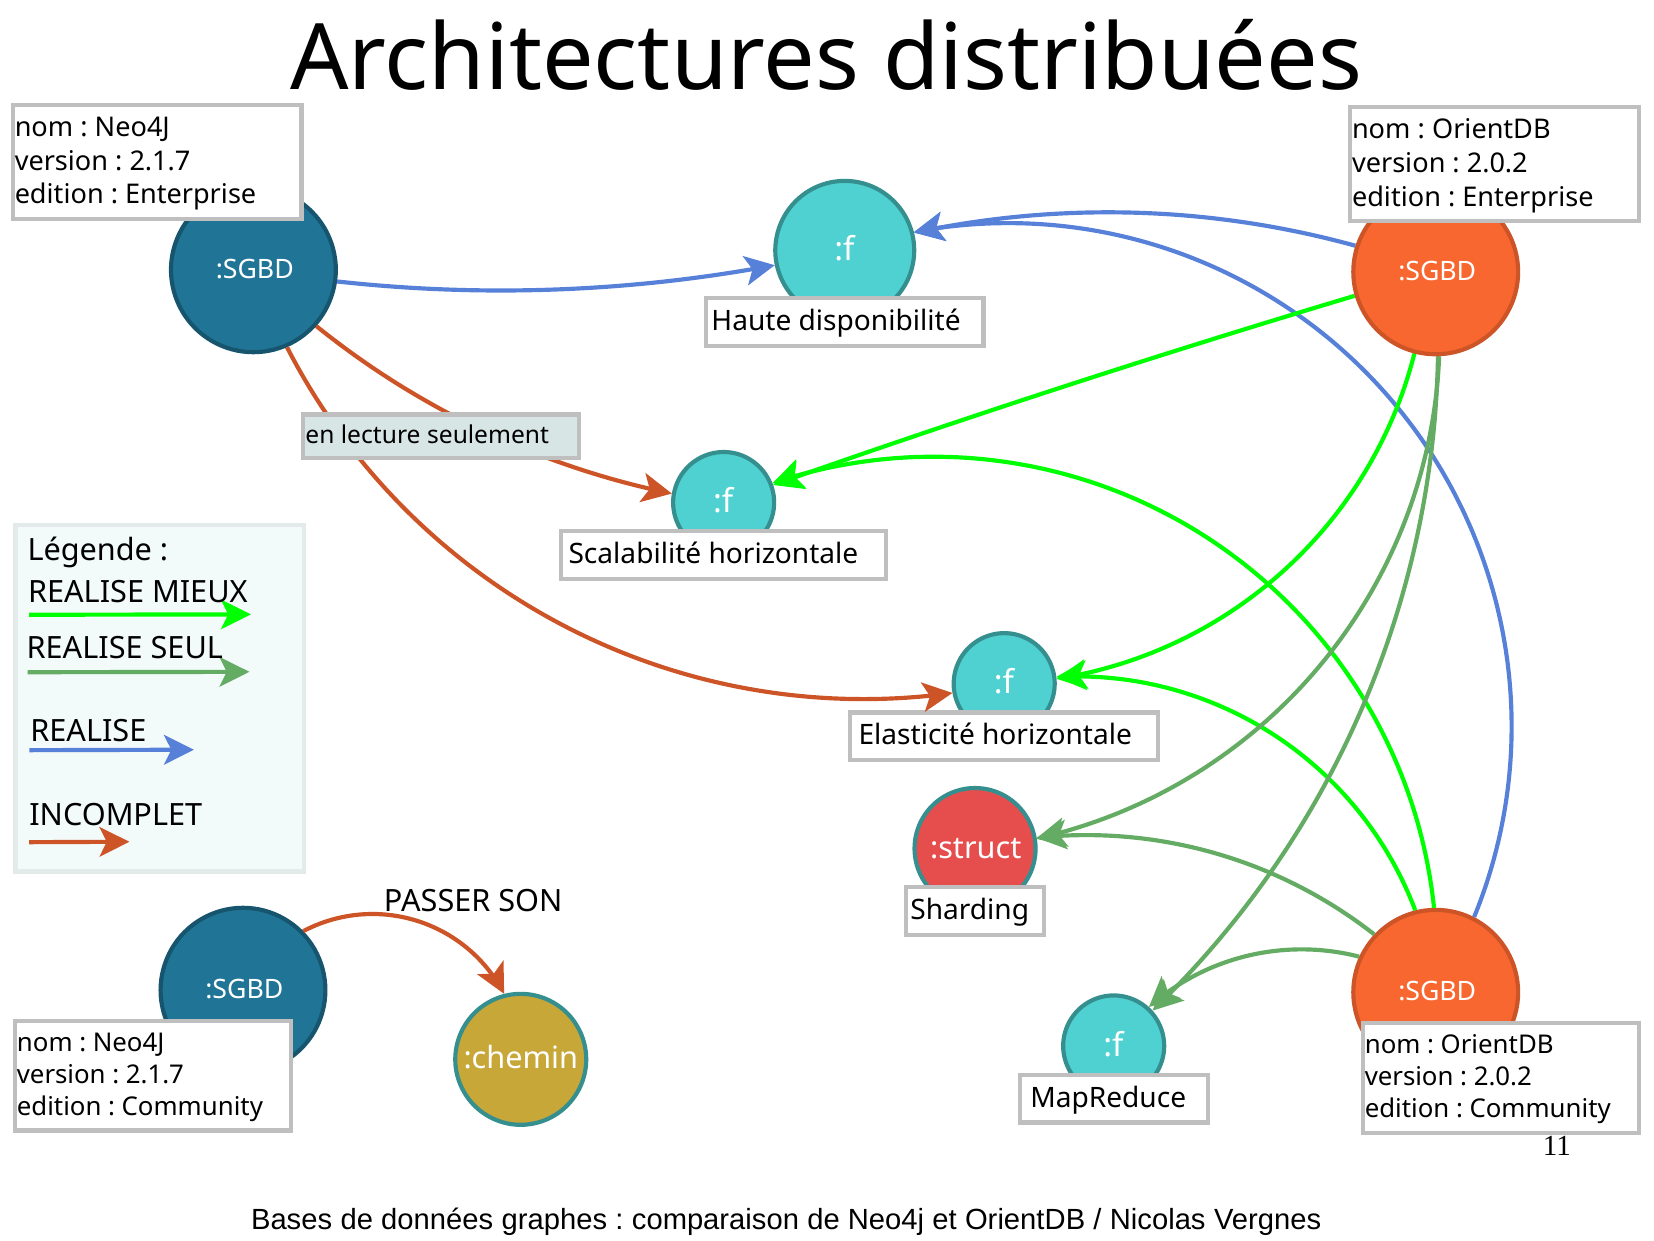

# Architectures distribuées
11
Bases de données graphes : comparaison de Neo4j et OrientDB / Nicolas Vergnes